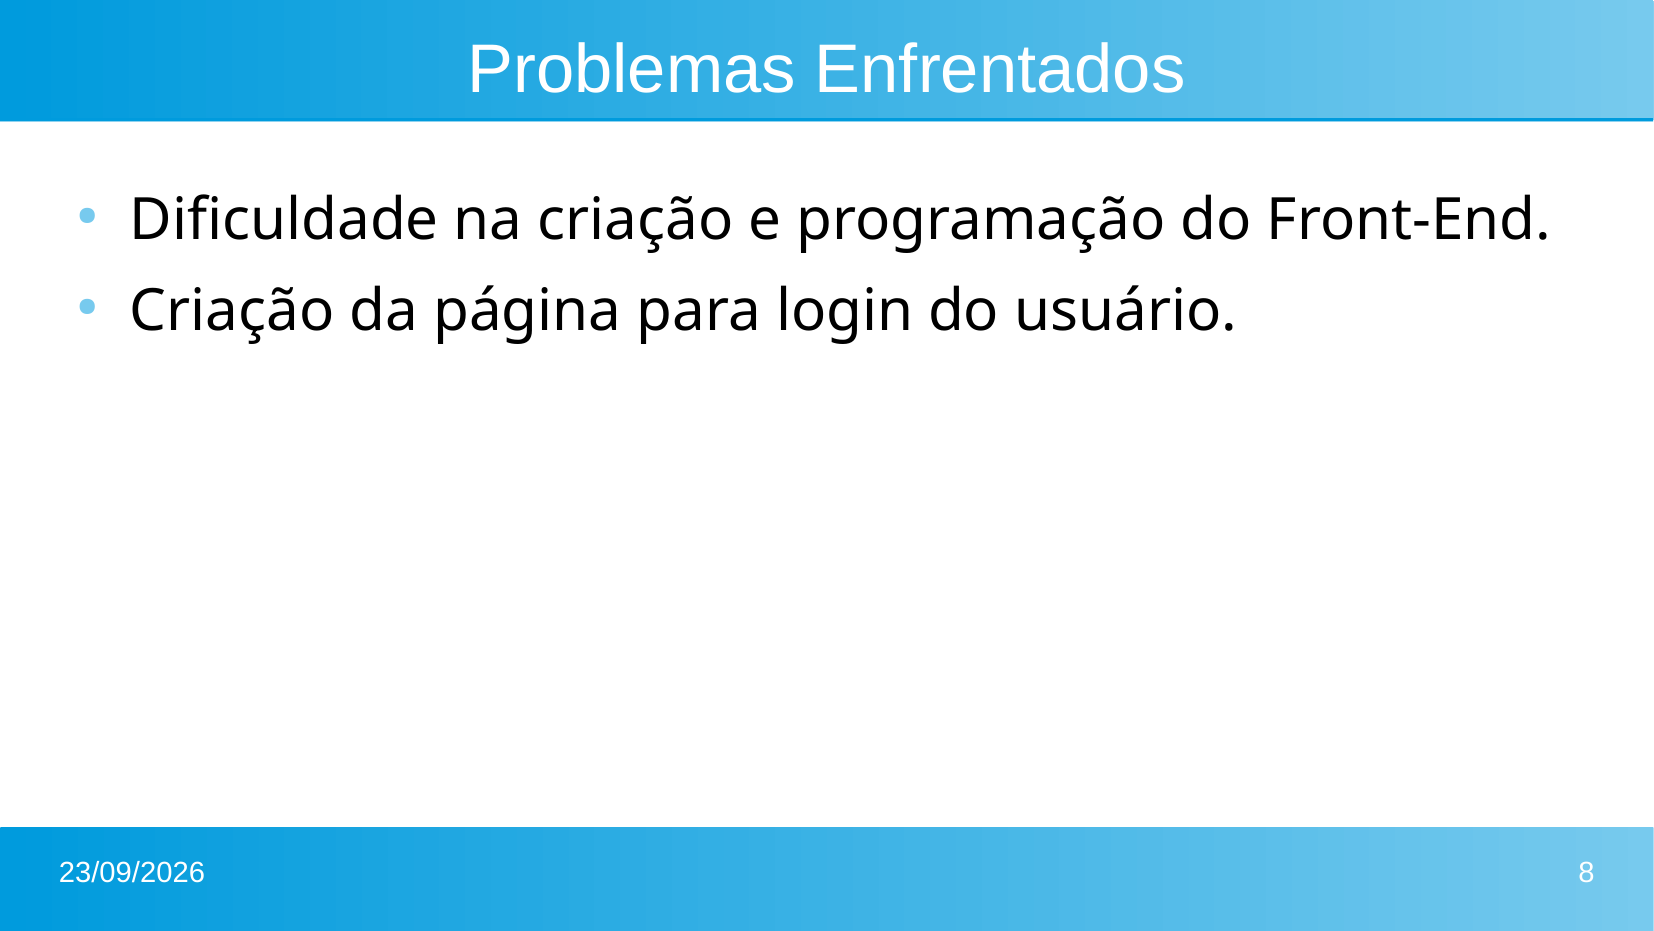

# Problemas Enfrentados
Dificuldade na criação e programação do Front-End.
Criação da página para login do usuário.
8